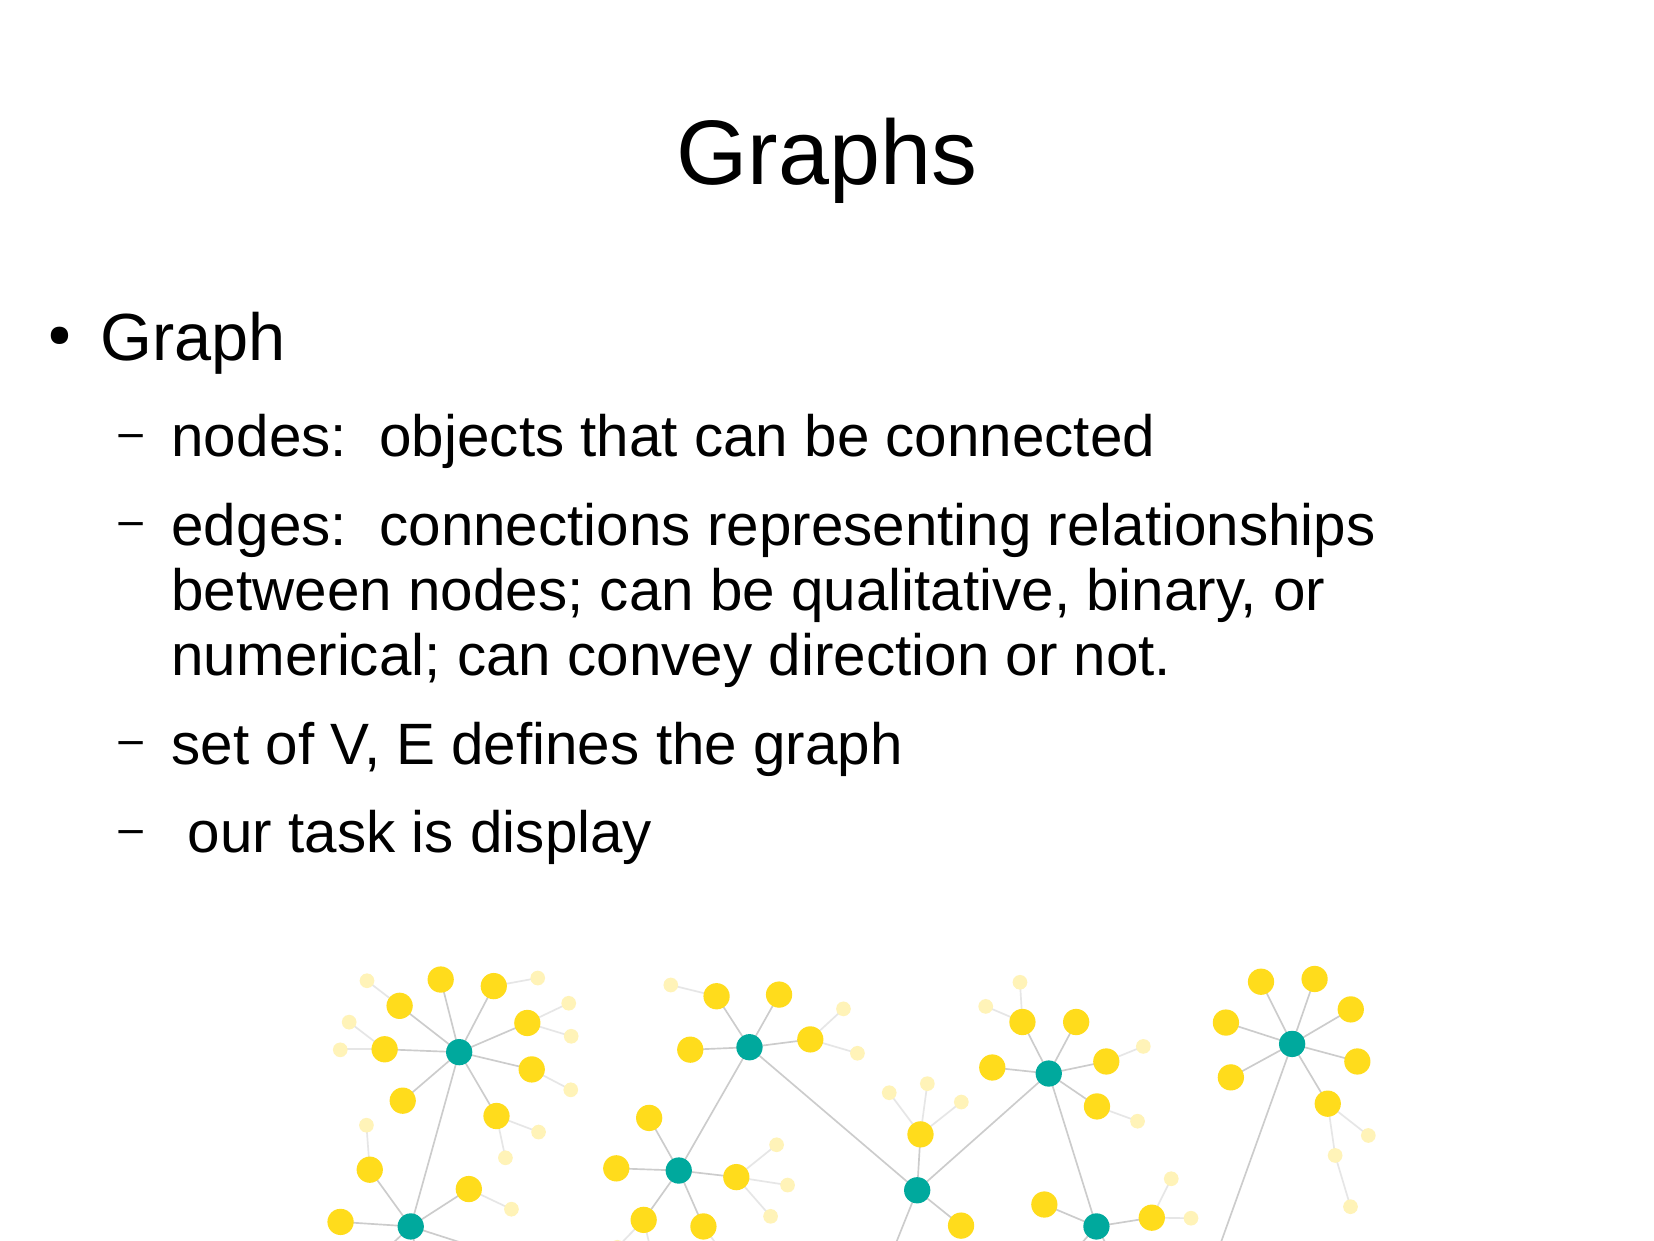

# Graphs
Graph
nodes: objects that can be connected
edges: connections representing relationships between nodes; can be qualitative, binary, or numerical; can convey direction or not.
set of V, E defines the graph
 our task is display